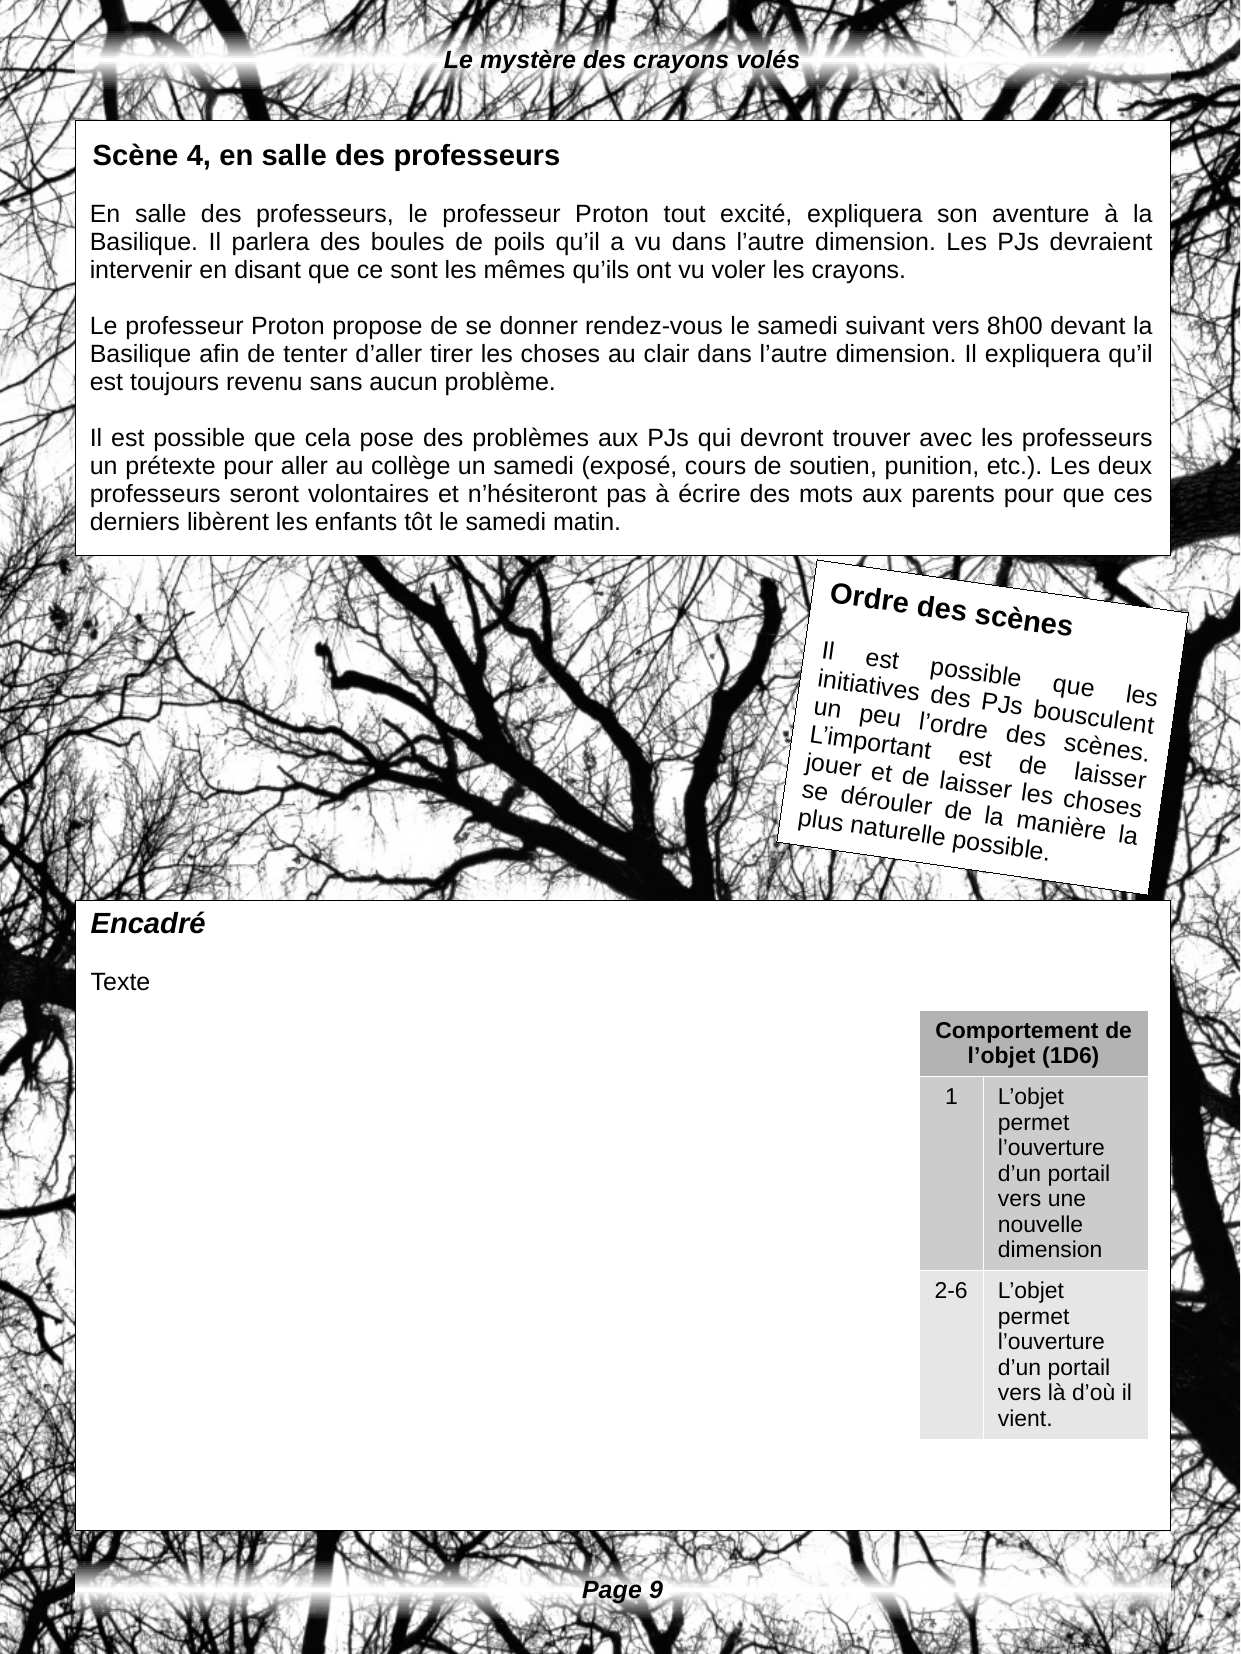

Le mystère des crayons volés
Scène 4, en salle des professeurs
En salle des professeurs, le professeur Proton tout excité, expliquera son aventure à la Basilique. Il parlera des boules de poils qu’il a vu dans l’autre dimension. Les PJs devraient intervenir en disant que ce sont les mêmes qu’ils ont vu voler les crayons.
Le professeur Proton propose de se donner rendez-vous le samedi suivant vers 8h00 devant la Basilique afin de tenter d’aller tirer les choses au clair dans l’autre dimension. Il expliquera qu’il est toujours revenu sans aucun problème.
Il est possible que cela pose des problèmes aux PJs qui devront trouver avec les professeurs un prétexte pour aller au collège un samedi (exposé, cours de soutien, punition, etc.). Les deux professeurs seront volontaires et n’hésiteront pas à écrire des mots aux parents pour que ces derniers libèrent les enfants tôt le samedi matin.
Ordre des scènes
Il est possible que les initiatives des PJs bousculent un peu l’ordre des scènes. L’important est de laisser jouer et de laisser les choses se dérouler de la manière la plus naturelle possible.
Encadré
Texte
| Comportement de l’objet (1D6) | |
| --- | --- |
| 1 | L’objet permet l’ouverture d’un portail vers une nouvelle dimension |
| 2-6 | L’objet permet l’ouverture d’un portail vers là d’où il vient. |
Page 9